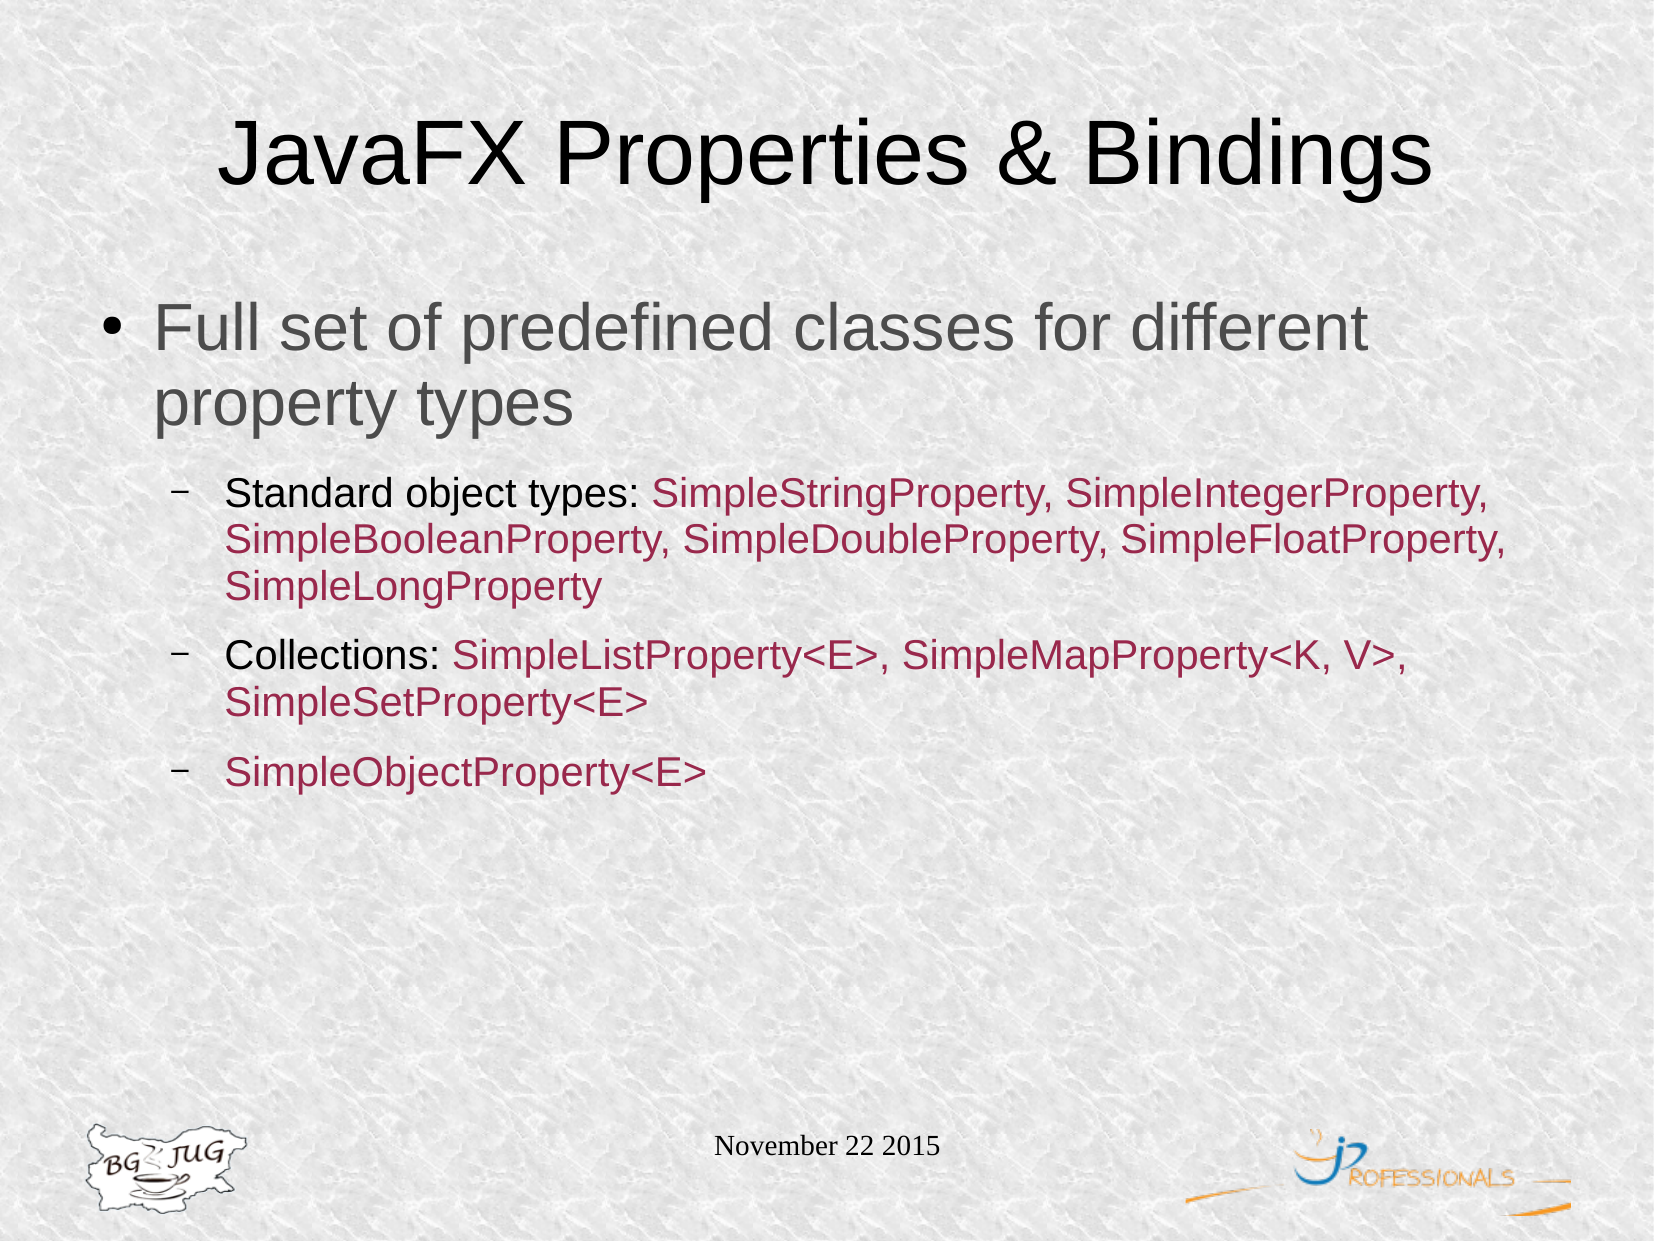

# JavaFX Properties & Bindings
Full set of predefined classes for different property types
Standard object types: SimpleStringProperty, SimpleIntegerProperty, SimpleBooleanProperty, SimpleDoubleProperty, SimpleFloatProperty, SimpleLongProperty
Collections: SimpleListProperty<E>, SimpleMapProperty<K, V>, SimpleSetProperty<E>
SimpleObjectProperty<E>